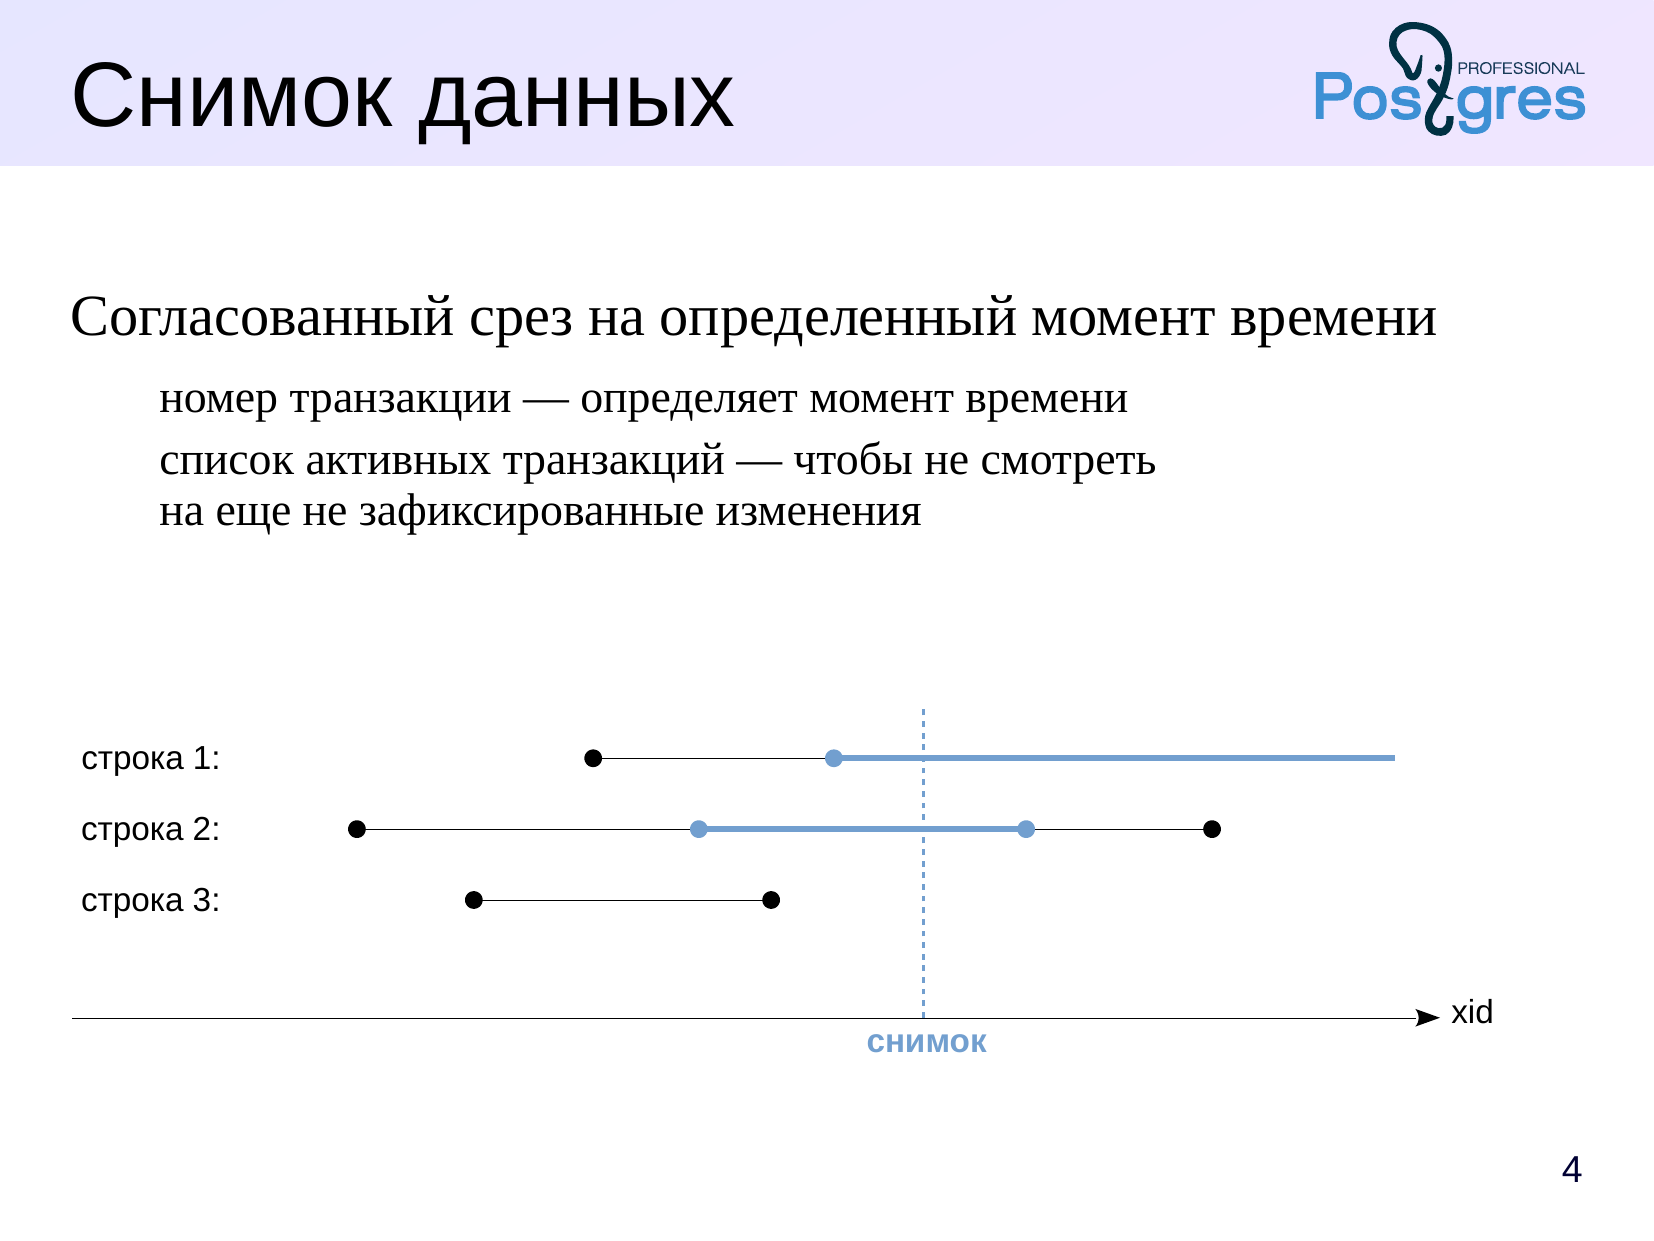

# Снимок данных
Согласованный срез на определенный момент времени
номер транзакции — определяет момент времени
список активных транзакций — чтобы не смотреть
на еще не зафиксированные изменения
строка 1:
строка 2:
строка 3:
xid
снимок